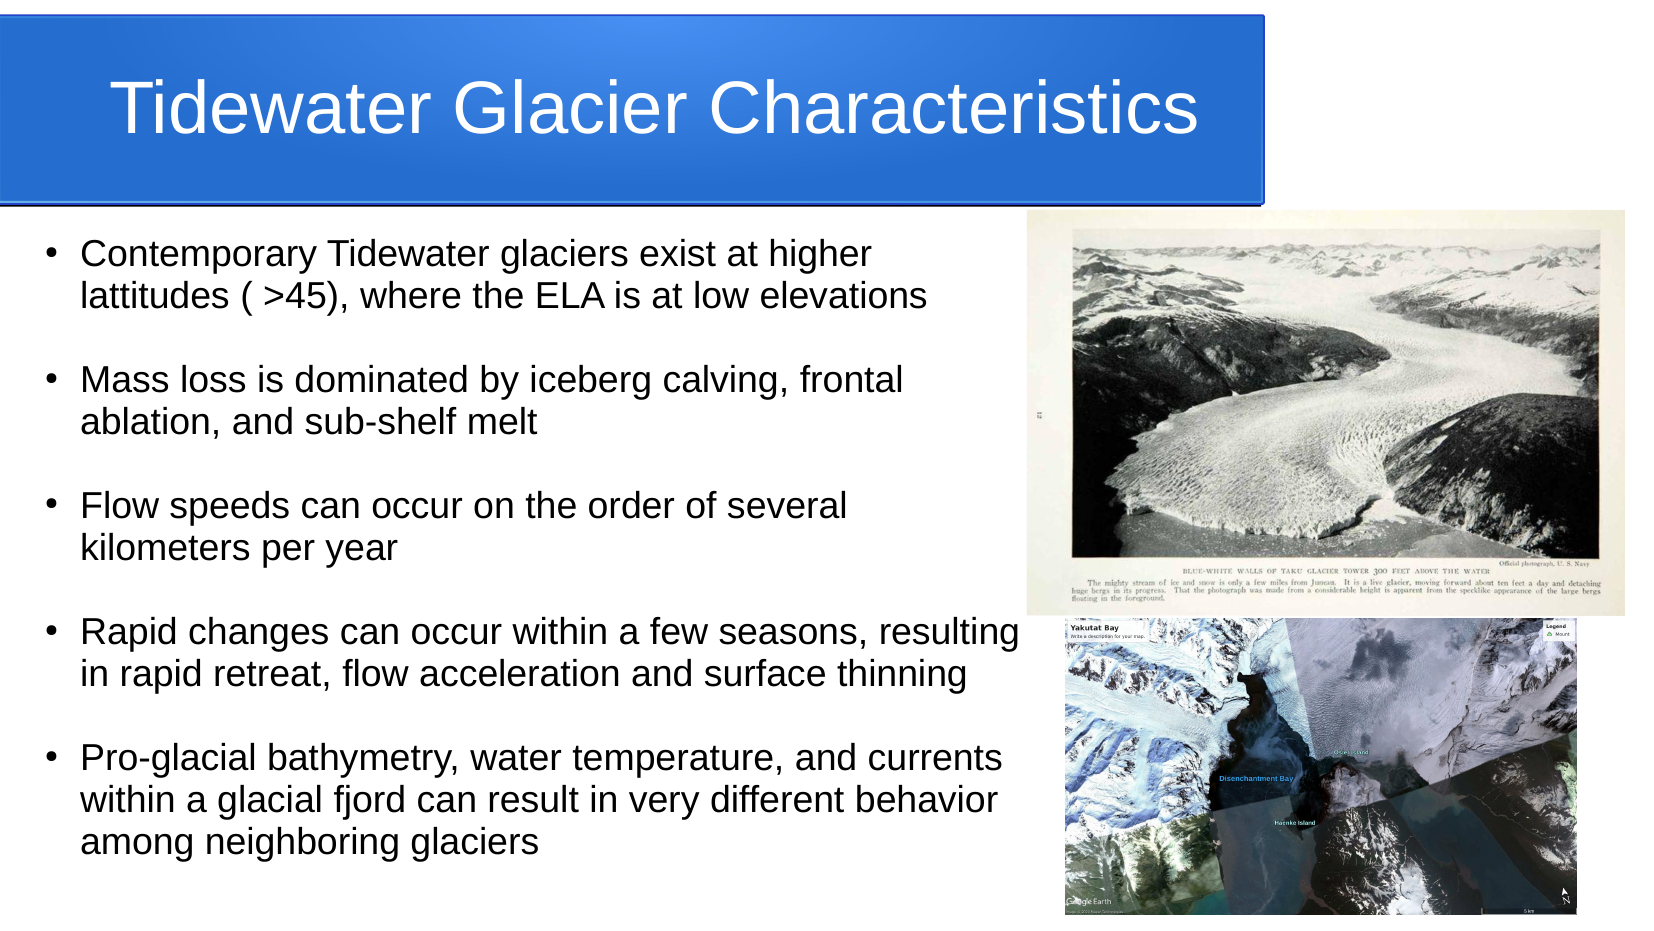

# Tidewater Glacier Characteristics
Contemporary Tidewater glaciers exist at higher lattitudes ( >45), where the ELA is at low elevations
Mass loss is dominated by iceberg calving, frontal ablation, and sub-shelf melt
Flow speeds can occur on the order of several kilometers per year
Rapid changes can occur within a few seasons, resulting in rapid retreat, flow acceleration and surface thinning
Pro-glacial bathymetry, water temperature, and currents within a glacial fjord can result in very different behavior among neighboring glaciers